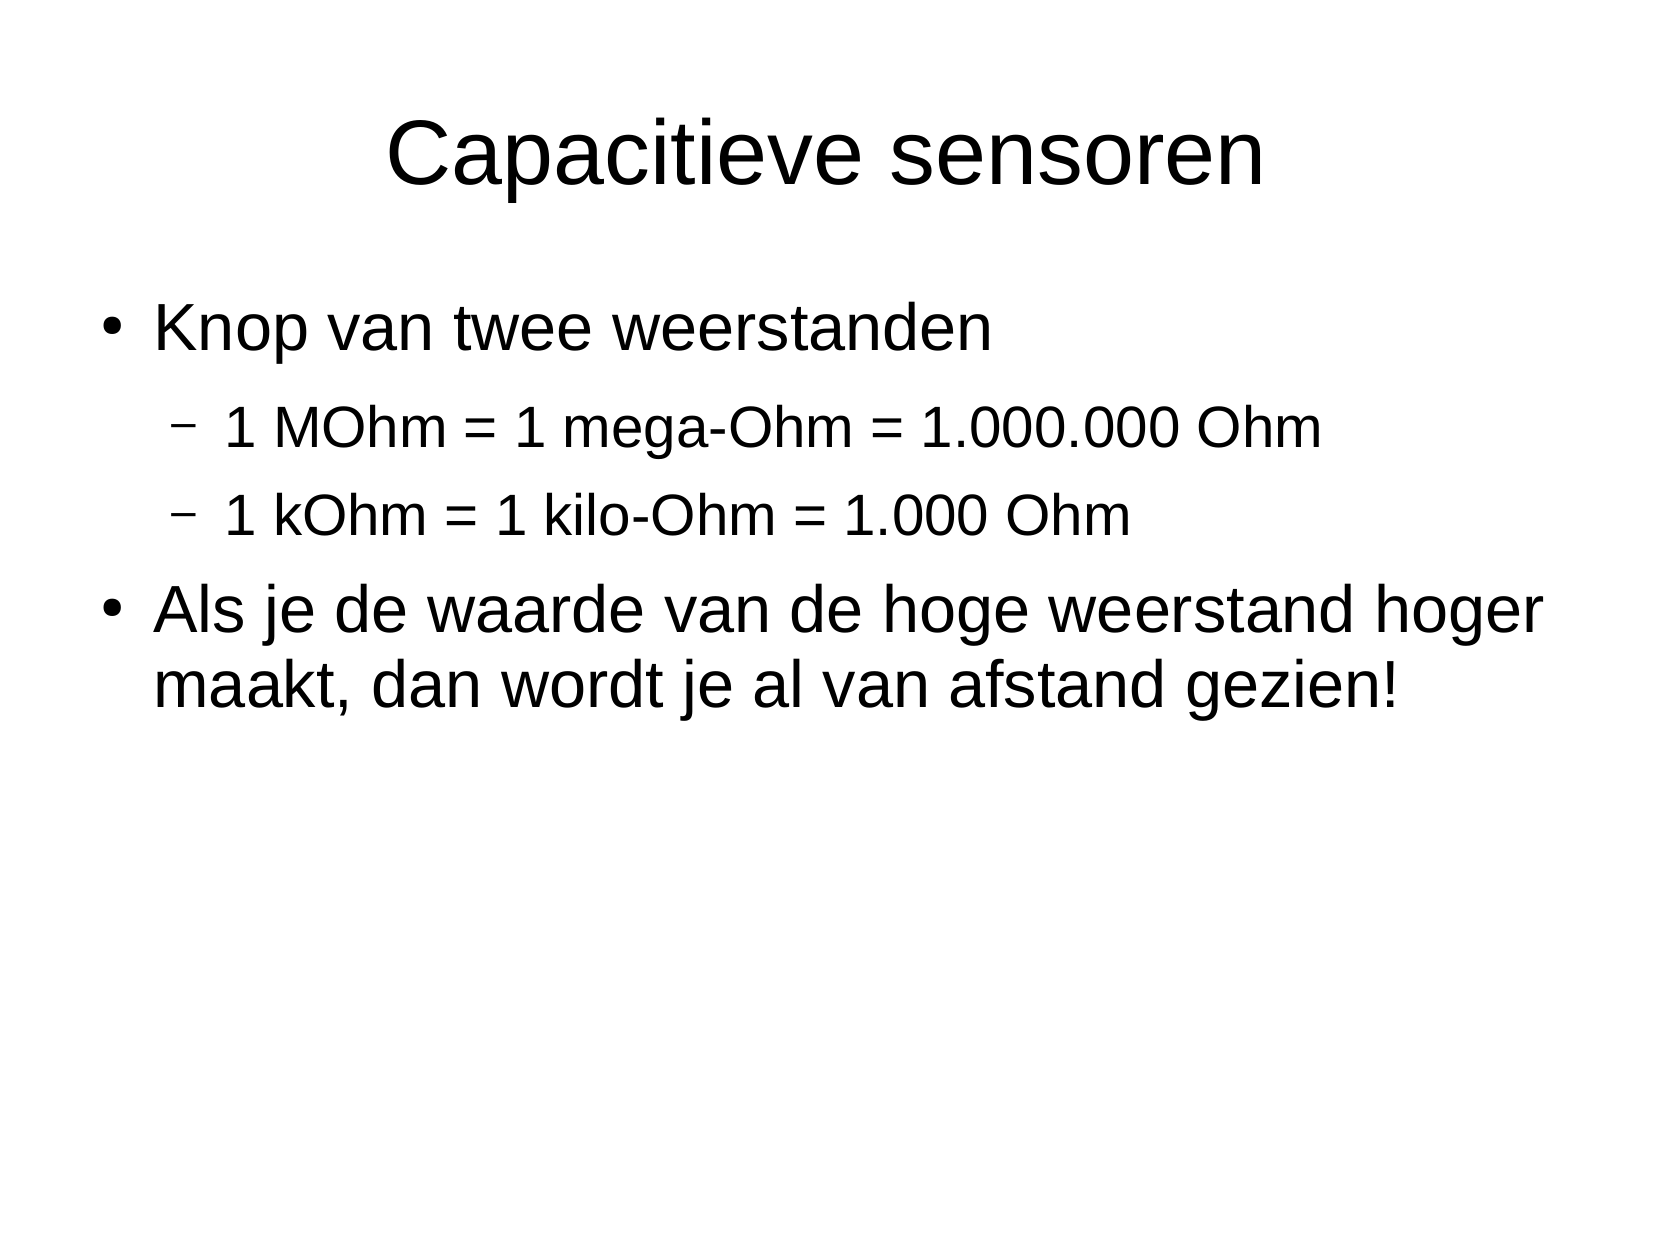

# Capacitieve sensoren
Knop van twee weerstanden
1 MOhm = 1 mega-Ohm = 1.000.000 Ohm
1 kOhm = 1 kilo-Ohm = 1.000 Ohm
Als je de waarde van de hoge weerstand hoger maakt, dan wordt je al van afstand gezien!